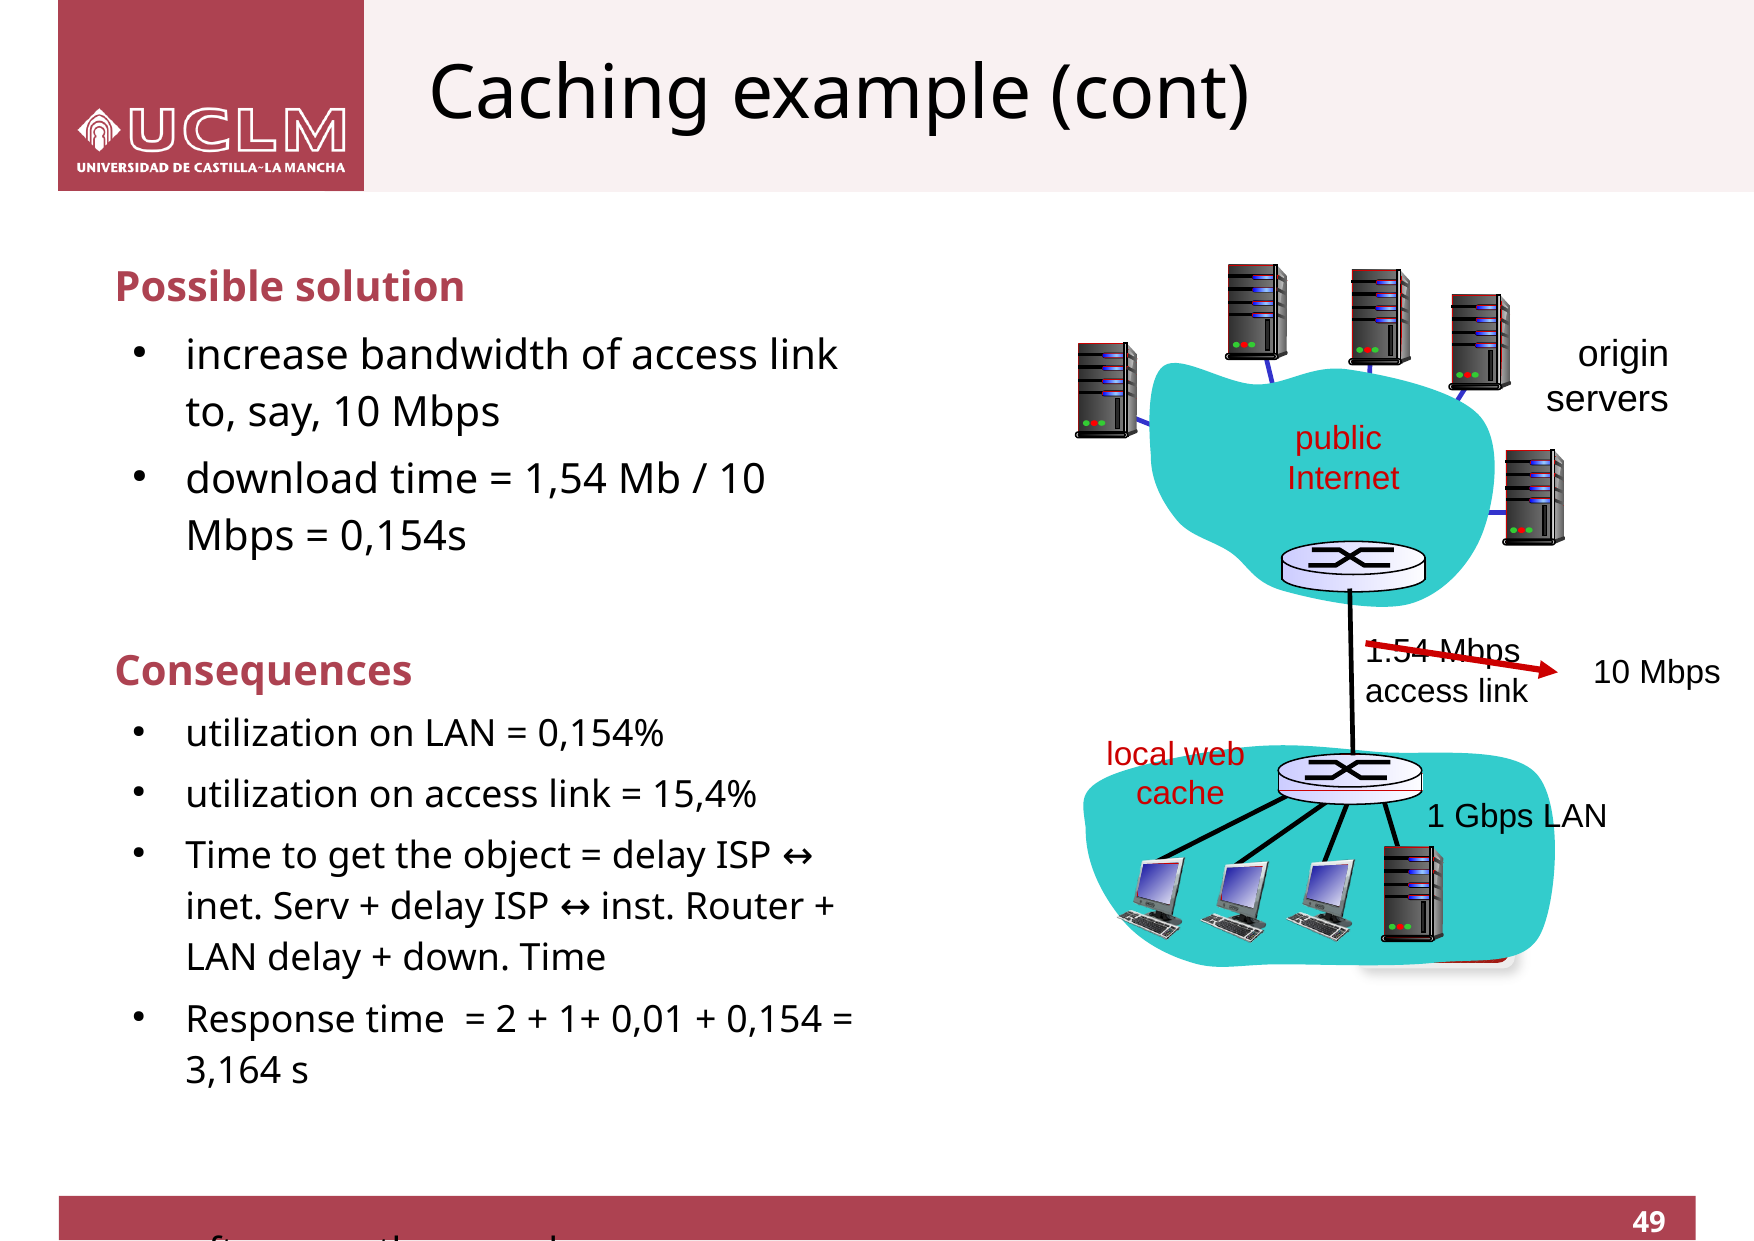

# Caching example (cont)
Possible solution
increase bandwidth of access link to, say, 10 Mbps
download time = 1,54 Mb / 10 Mbps = 0,154s
Consequences
utilization on LAN = 0,154%
utilization on access link = 15,4%
Time to get the object = delay ISP ↔ inet. Serv + delay ISP ↔ inst. Router + LAN delay + down. Time
Response time = 2 + 1+ 0,01 + 0,154 = 3,164 s
often a costly upgrade
origin
servers
public
 Internet
1.54 Mbps
access link
10 Mbps
local web
cache
1 Gbps LAN
49